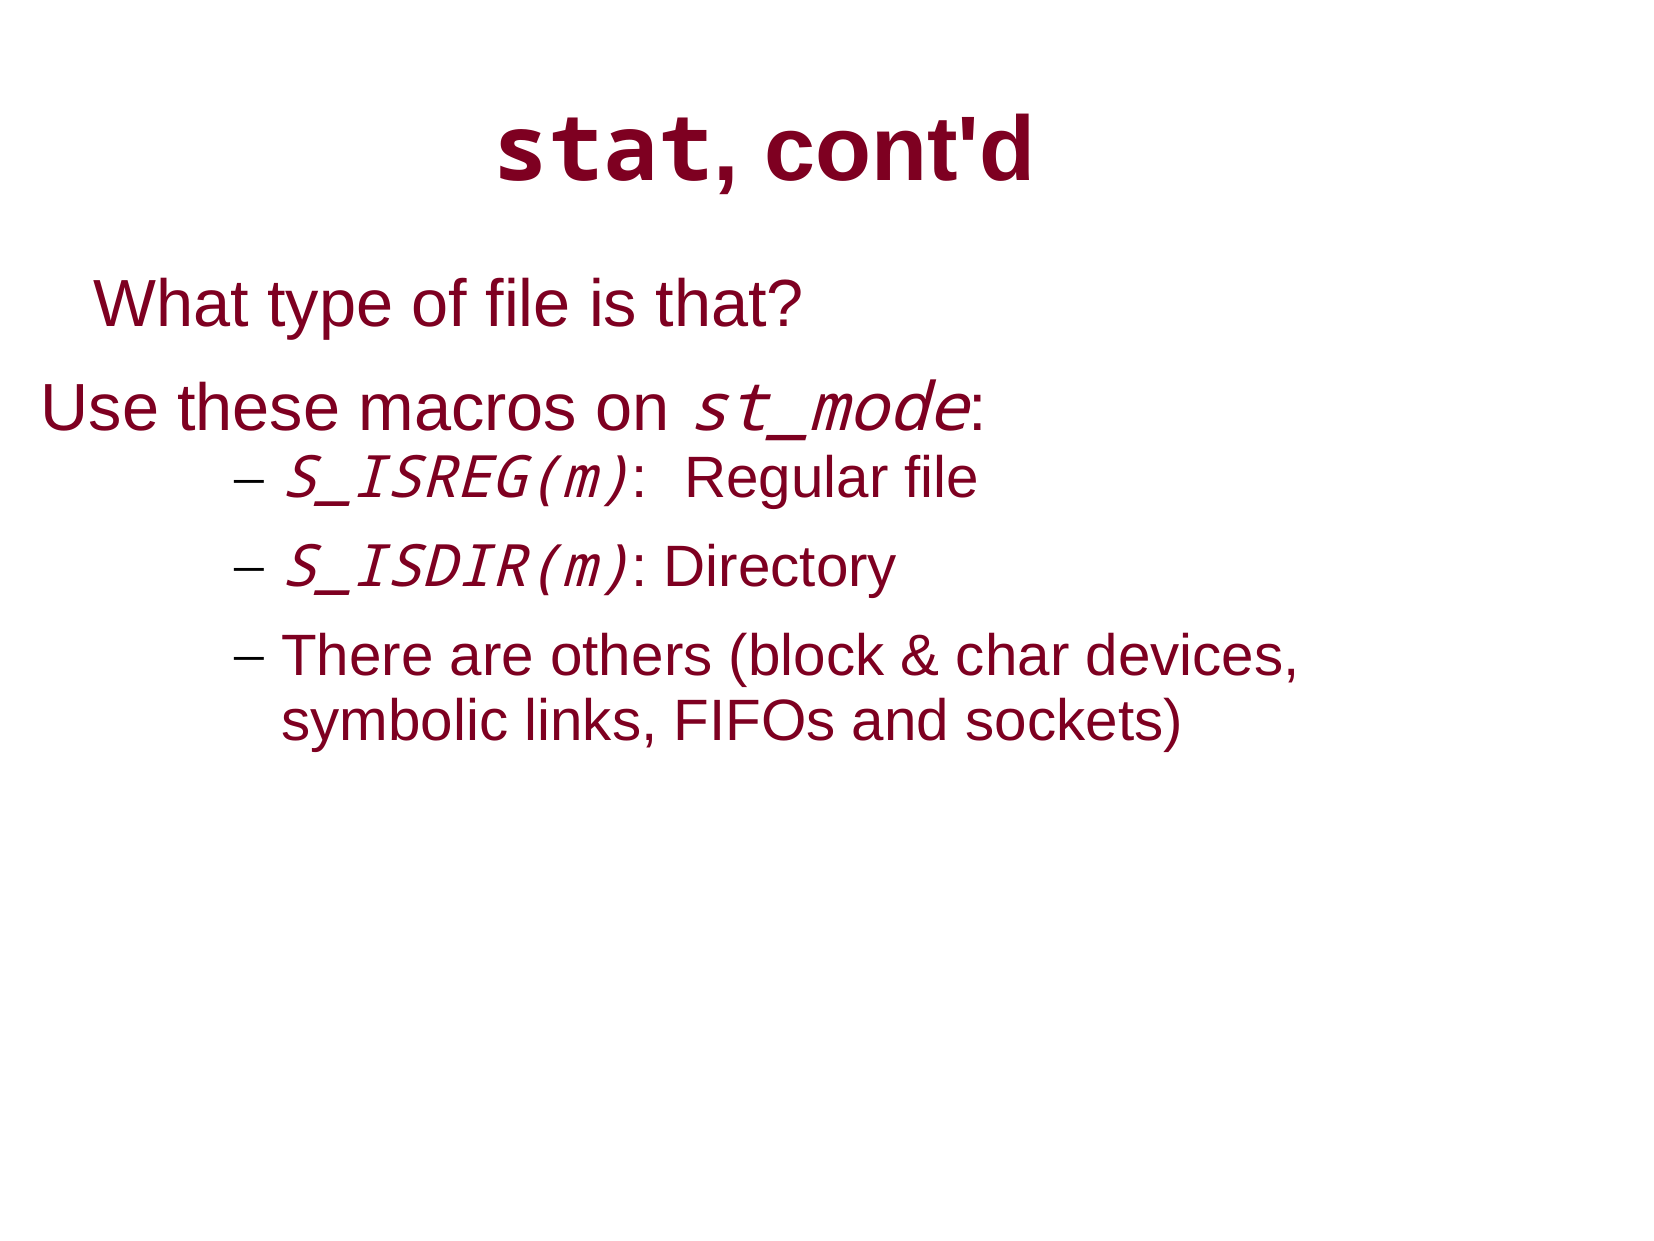

# stat, cont'd
What type of file is that?
Use these macros on st_mode:
S_ISREG(m):	Regular file
S_ISDIR(m): Directory
There are others (block & char devices, symbolic links, FIFOs and sockets)